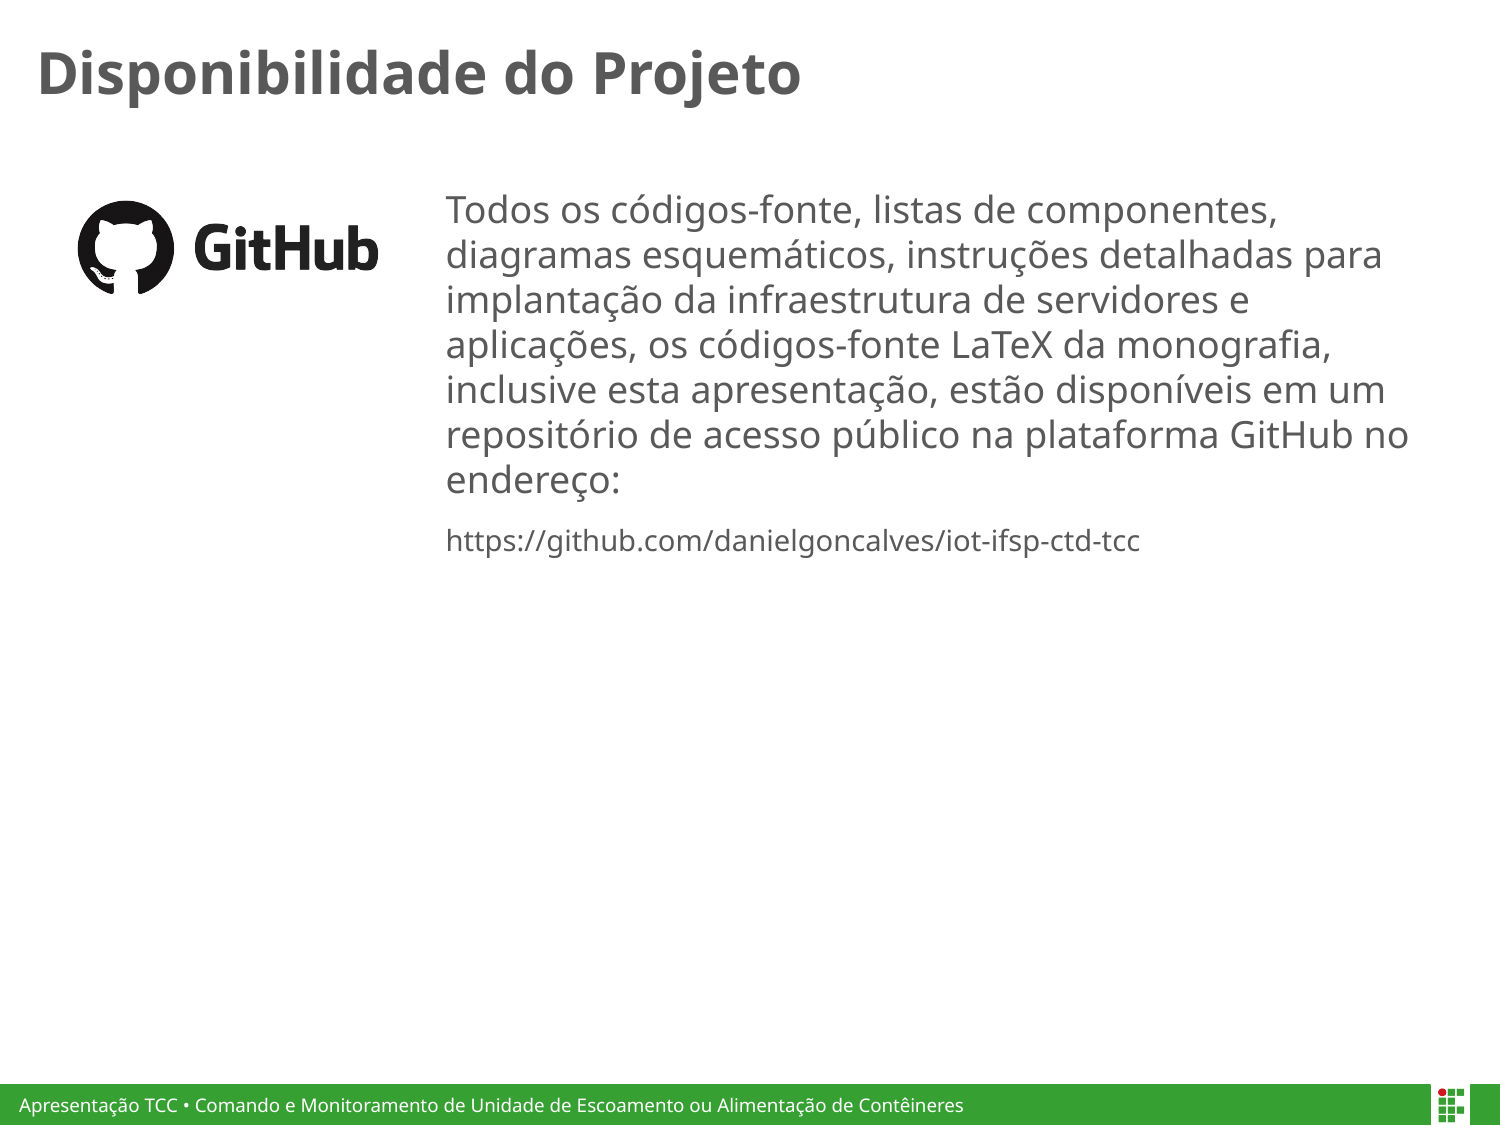

Disponibilidade do Projeto
Todos os códigos-fonte, listas de componentes, diagramas esquemáticos, instruções detalhadas para implantação da infraestrutura de servidores e aplicações, os códigos-fonte LaTeX da monografia, inclusive esta apresentação, estão disponíveis em um repositório de acesso público na plataforma GitHub no endereço:
https://github.com/danielgoncalves/iot-ifsp-ctd-tcc
Apresentação TCC • Comando e Monitoramento de Unidade de Escoamento ou Alimentação de Contêineres